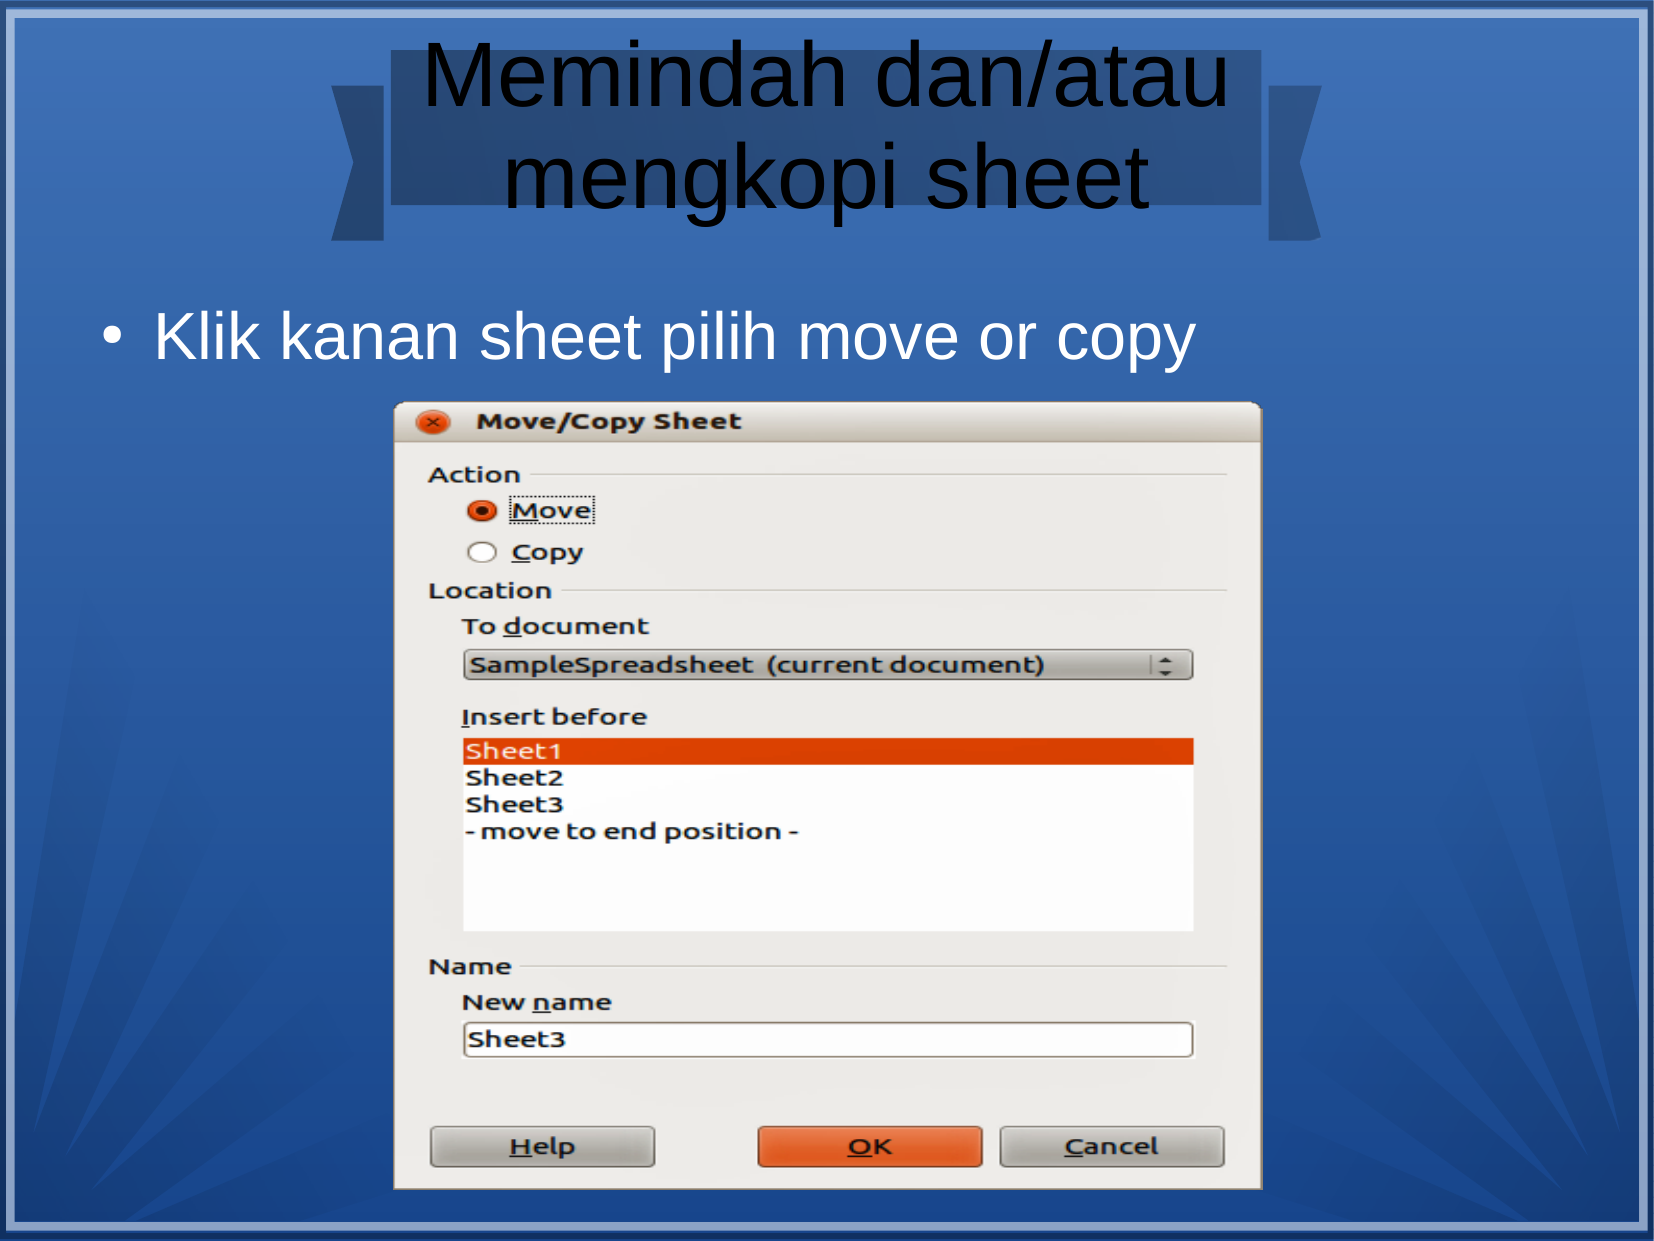

# Memindah dan/atau mengkopi sheet
Klik kanan sheet pilih move or copy